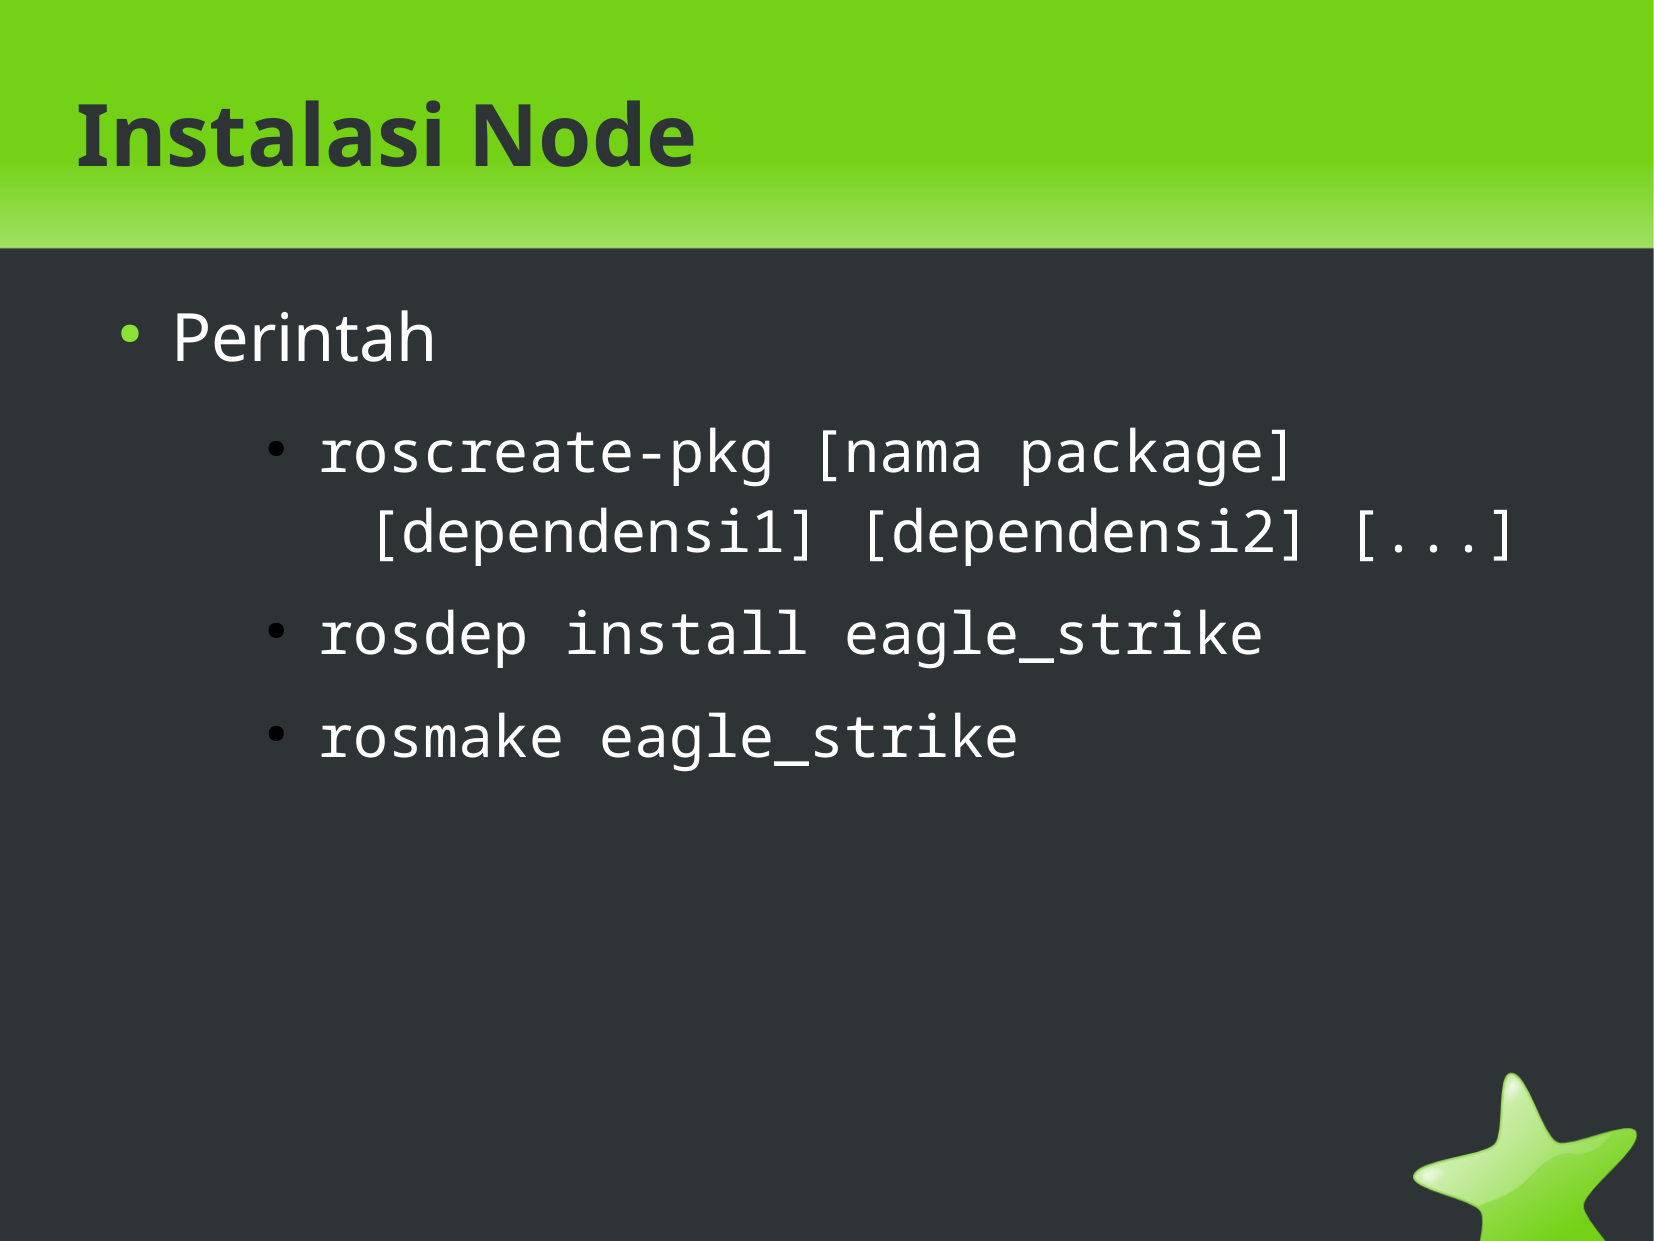

# Instalasi Node
Perintah
roscreate-pkg [nama package] [dependensi1] [dependensi2] [...]
rosdep install eagle_strike
rosmake eagle_strike